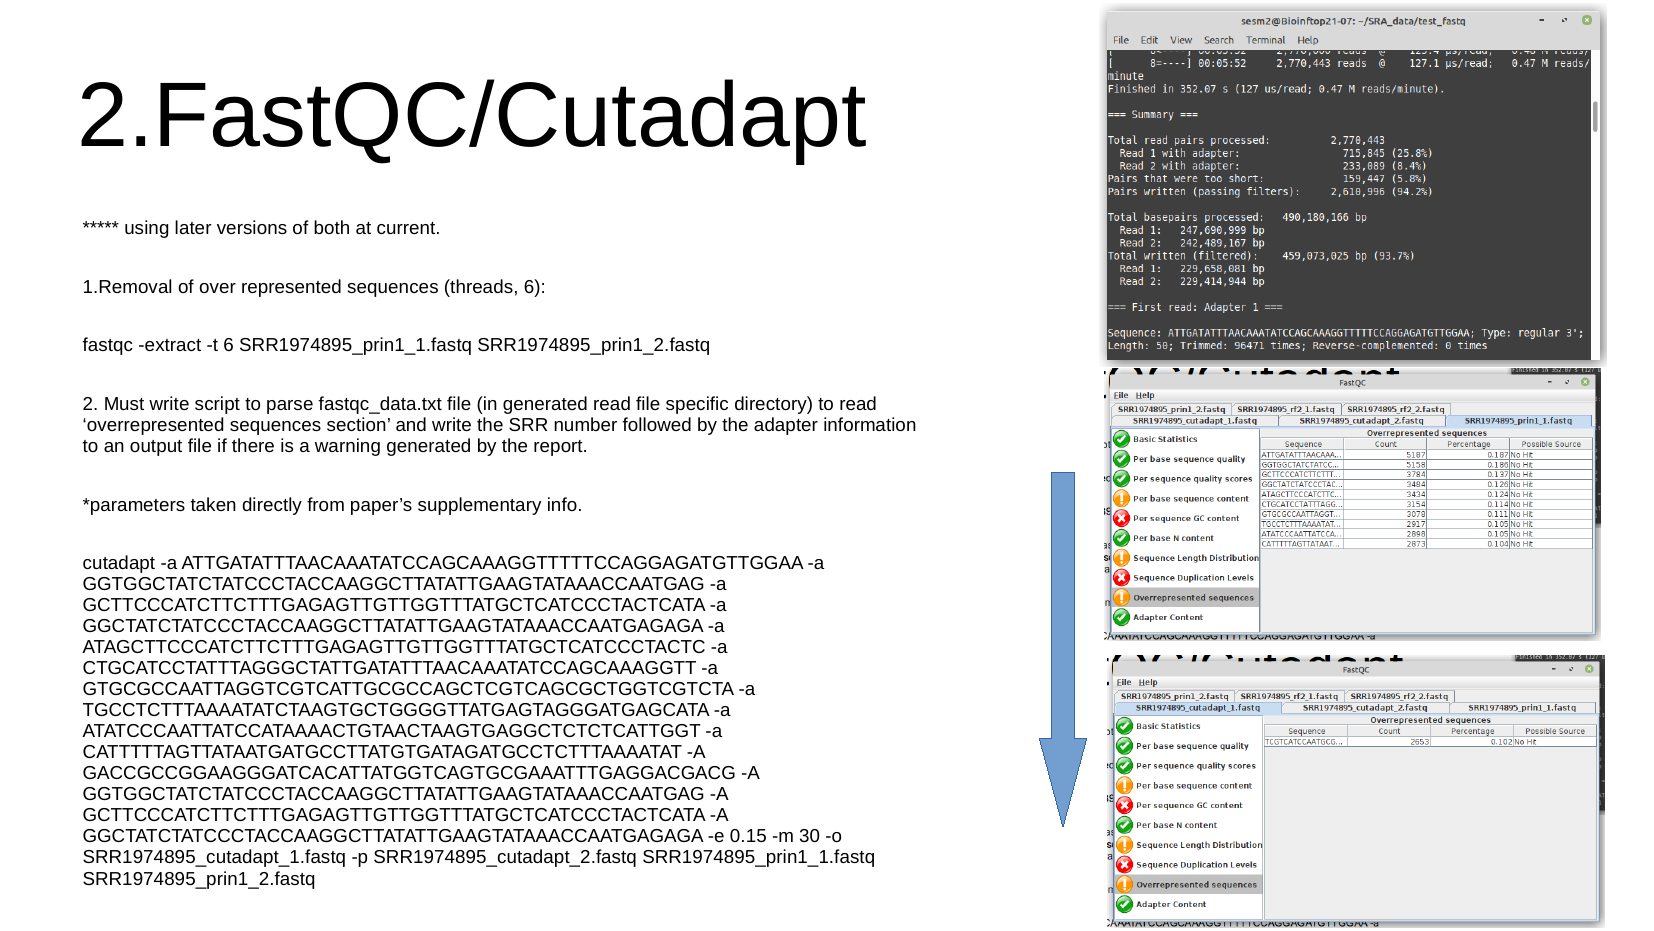

# 2.FastQC/Cutadapt
***** using later versions of both at current.
1.Removal of over represented sequences (threads, 6):
fastqc -extract -t 6 SRR1974895_prin1_1.fastq SRR1974895_prin1_2.fastq
2. Must write script to parse fastqc_data.txt file (in generated read file specific directory) to read ‘overrepresented sequences section’ and write the SRR number followed by the adapter information to an output file if there is a warning generated by the report.
*parameters taken directly from paper’s supplementary info.
cutadapt -a ATTGATATTTAACAAATATCCAGCAAAGGTTTTTCCAGGAGATGTTGGAA -a GGTGGCTATCTATCCCTACCAAGGCTTATATTGAAGTATAAACCAATGAG -a GCTTCCCATCTTCTTTGAGAGTTGTTGGTTTATGCTCATCCCTACTCATA -a GGCTATCTATCCCTACCAAGGCTTATATTGAAGTATAAACCAATGAGAGA -a ATAGCTTCCCATCTTCTTTGAGAGTTGTTGGTTTATGCTCATCCCTACTC -a CTGCATCCTATTTAGGGCTATTGATATTTAACAAATATCCAGCAAAGGTT -a GTGCGCCAATTAGGTCGTCATTGCGCCAGCTCGTCAGCGCTGGTCGTCTA -a TGCCTCTTTAAAATATCTAAGTGCTGGGGTTATGAGTAGGGATGAGCATA -a ATATCCCAATTATCCATAAAACTGTAACTAAGTGAGGCTCTCTCATTGGT -a CATTTTTAGTTATAATGATGCCTTATGTGATAGATGCCTCTTTAAAATAT -A GACCGCCGGAAGGGATCACATTATGGTCAGTGCGAAATTTGAGGACGACG -A GGTGGCTATCTATCCCTACCAAGGCTTATATTGAAGTATAAACCAATGAG -A GCTTCCCATCTTCTTTGAGAGTTGTTGGTTTATGCTCATCCCTACTCATA -A GGCTATCTATCCCTACCAAGGCTTATATTGAAGTATAAACCAATGAGAGA -e 0.15 -m 30 -o SRR1974895_cutadapt_1.fastq -p SRR1974895_cutadapt_2.fastq SRR1974895_prin1_1.fastq SRR1974895_prin1_2.fastq